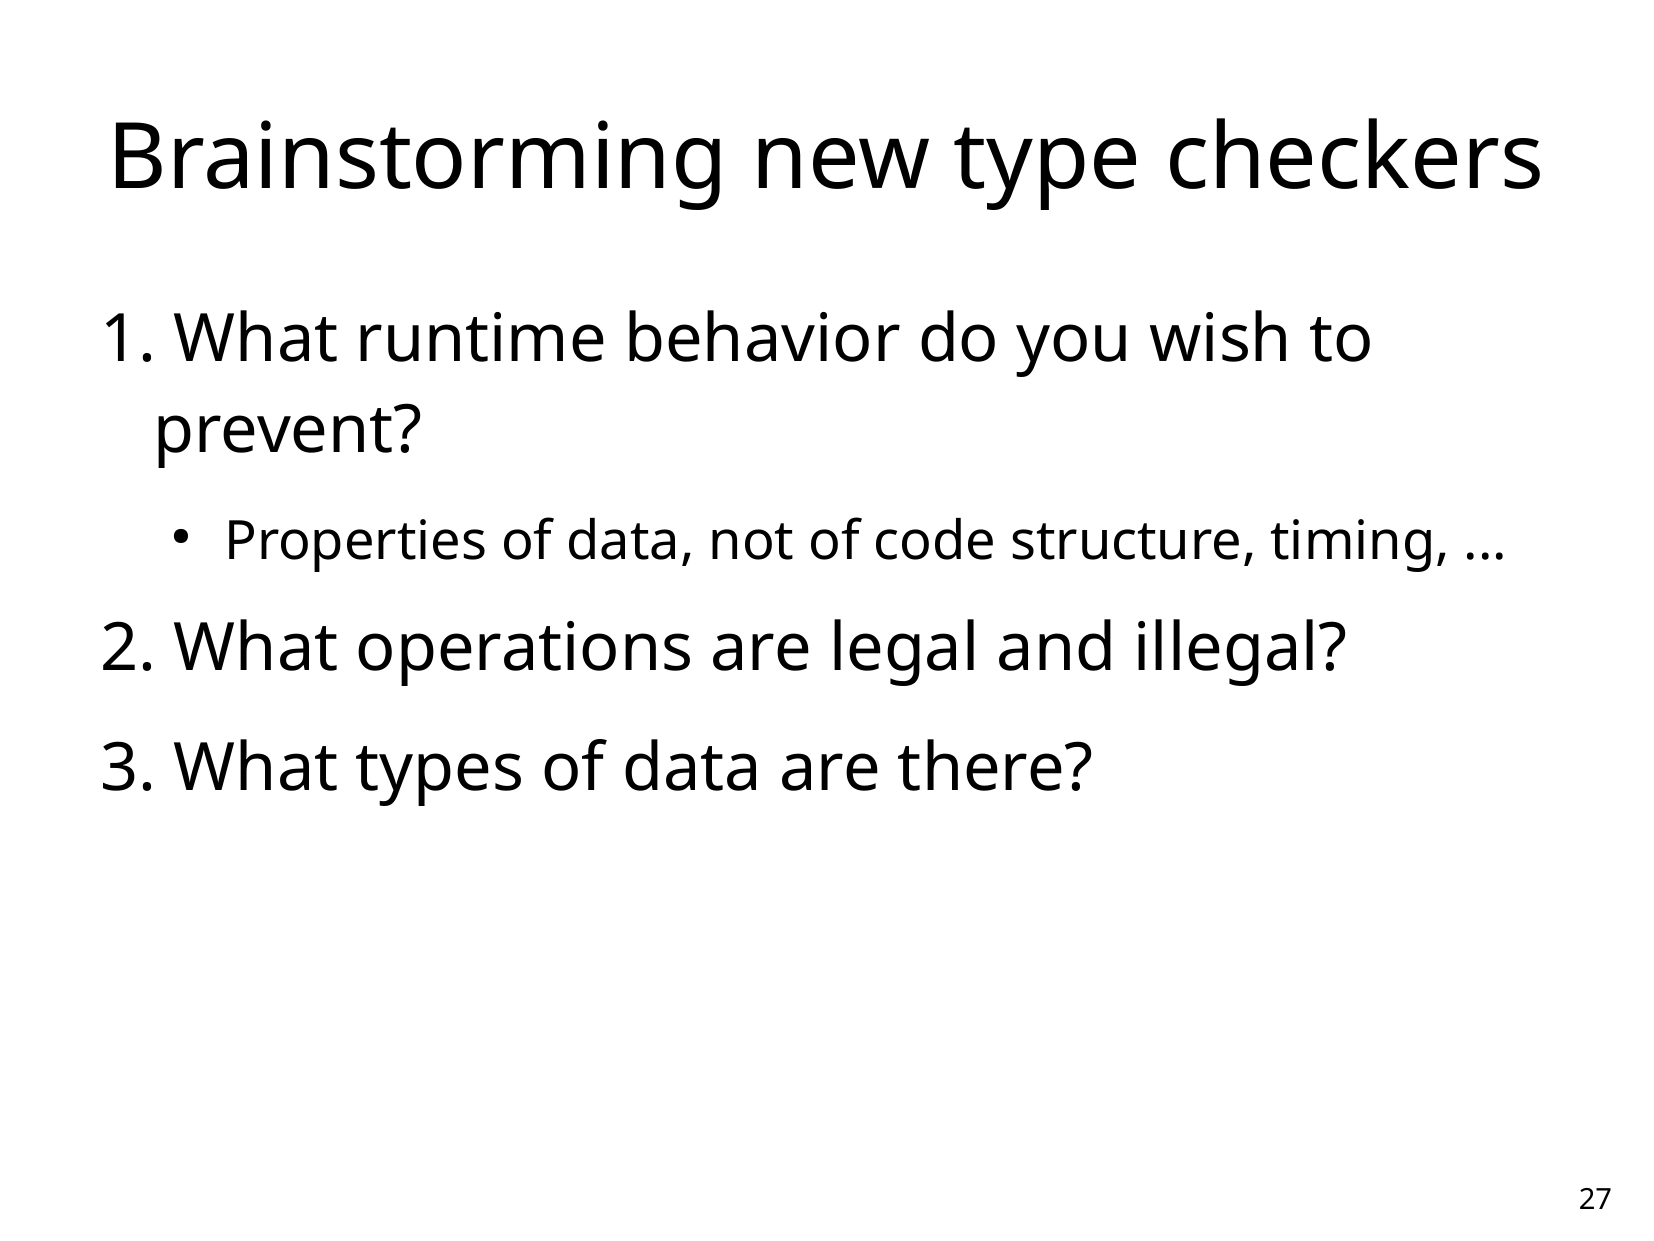

# Brainstorming new type checkers
 What runtime behavior do you wish to prevent?
Properties of data, not of code structure, timing, ...
 What operations are legal and illegal?
 What types of data are there?
27